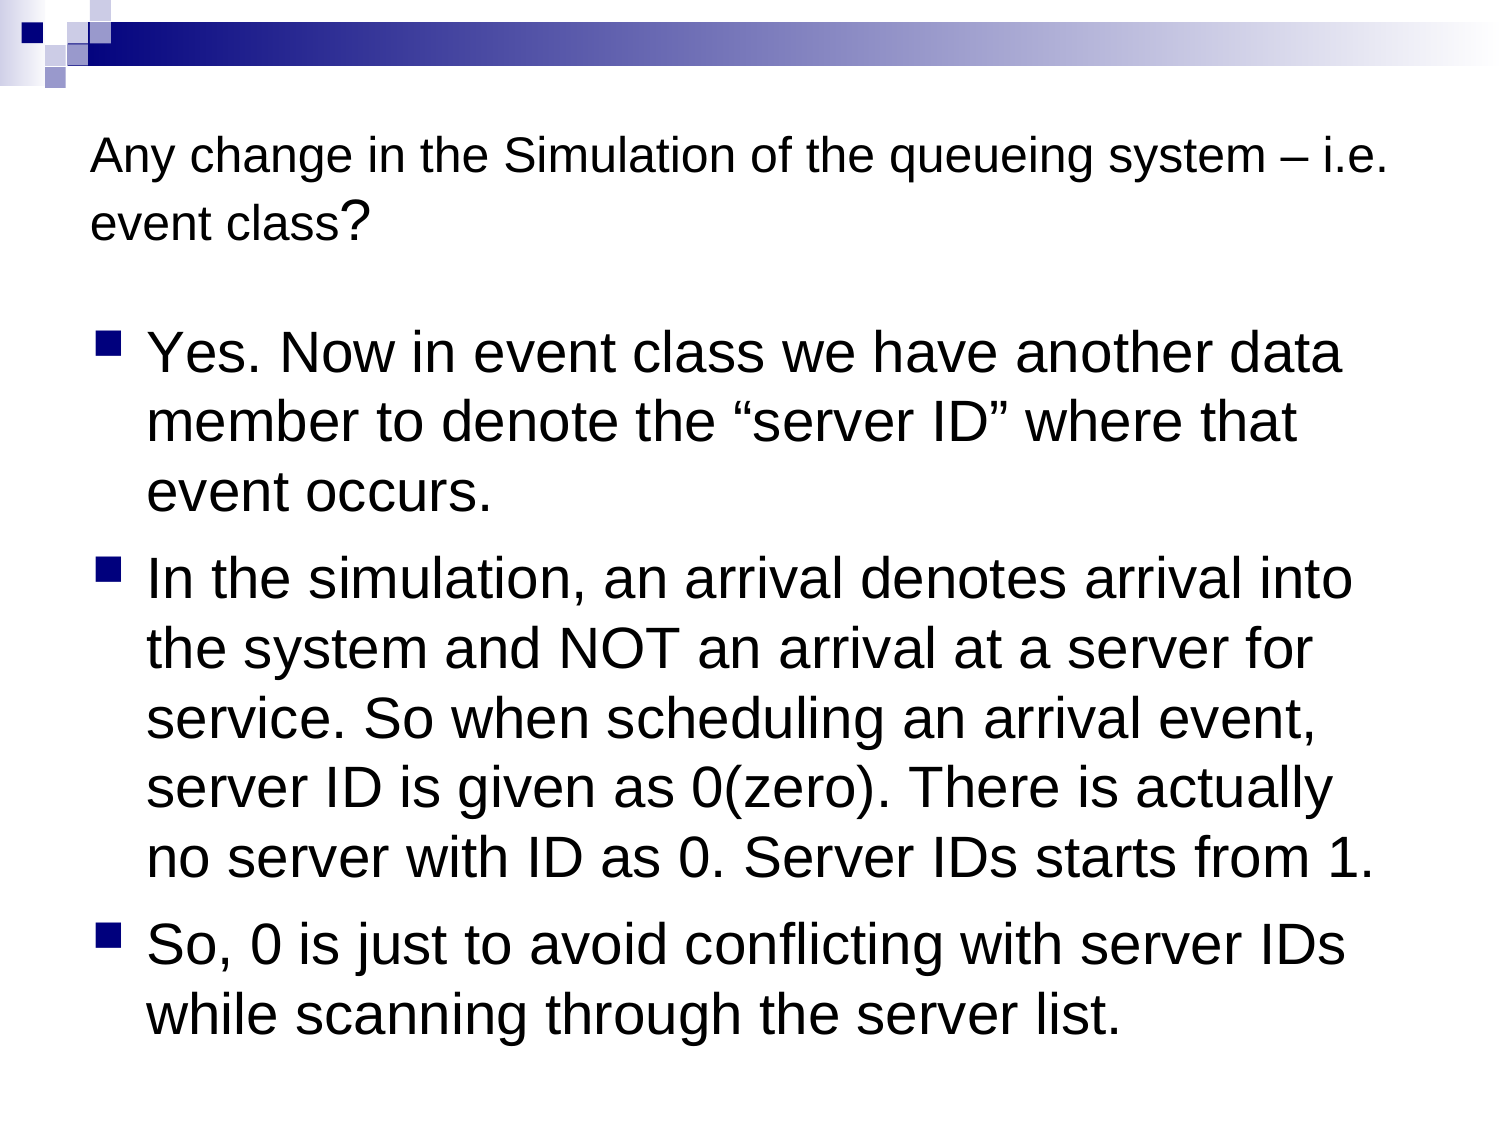

# Any change in the Simulation of the queueing system – i.e. event class?
Yes. Now in event class we have another data member to denote the “server ID” where that event occurs.
In the simulation, an arrival denotes arrival into the system and NOT an arrival at a server for service. So when scheduling an arrival event, server ID is given as 0(zero). There is actually no server with ID as 0. Server IDs starts from 1.
So, 0 is just to avoid conflicting with server IDs while scanning through the server list.